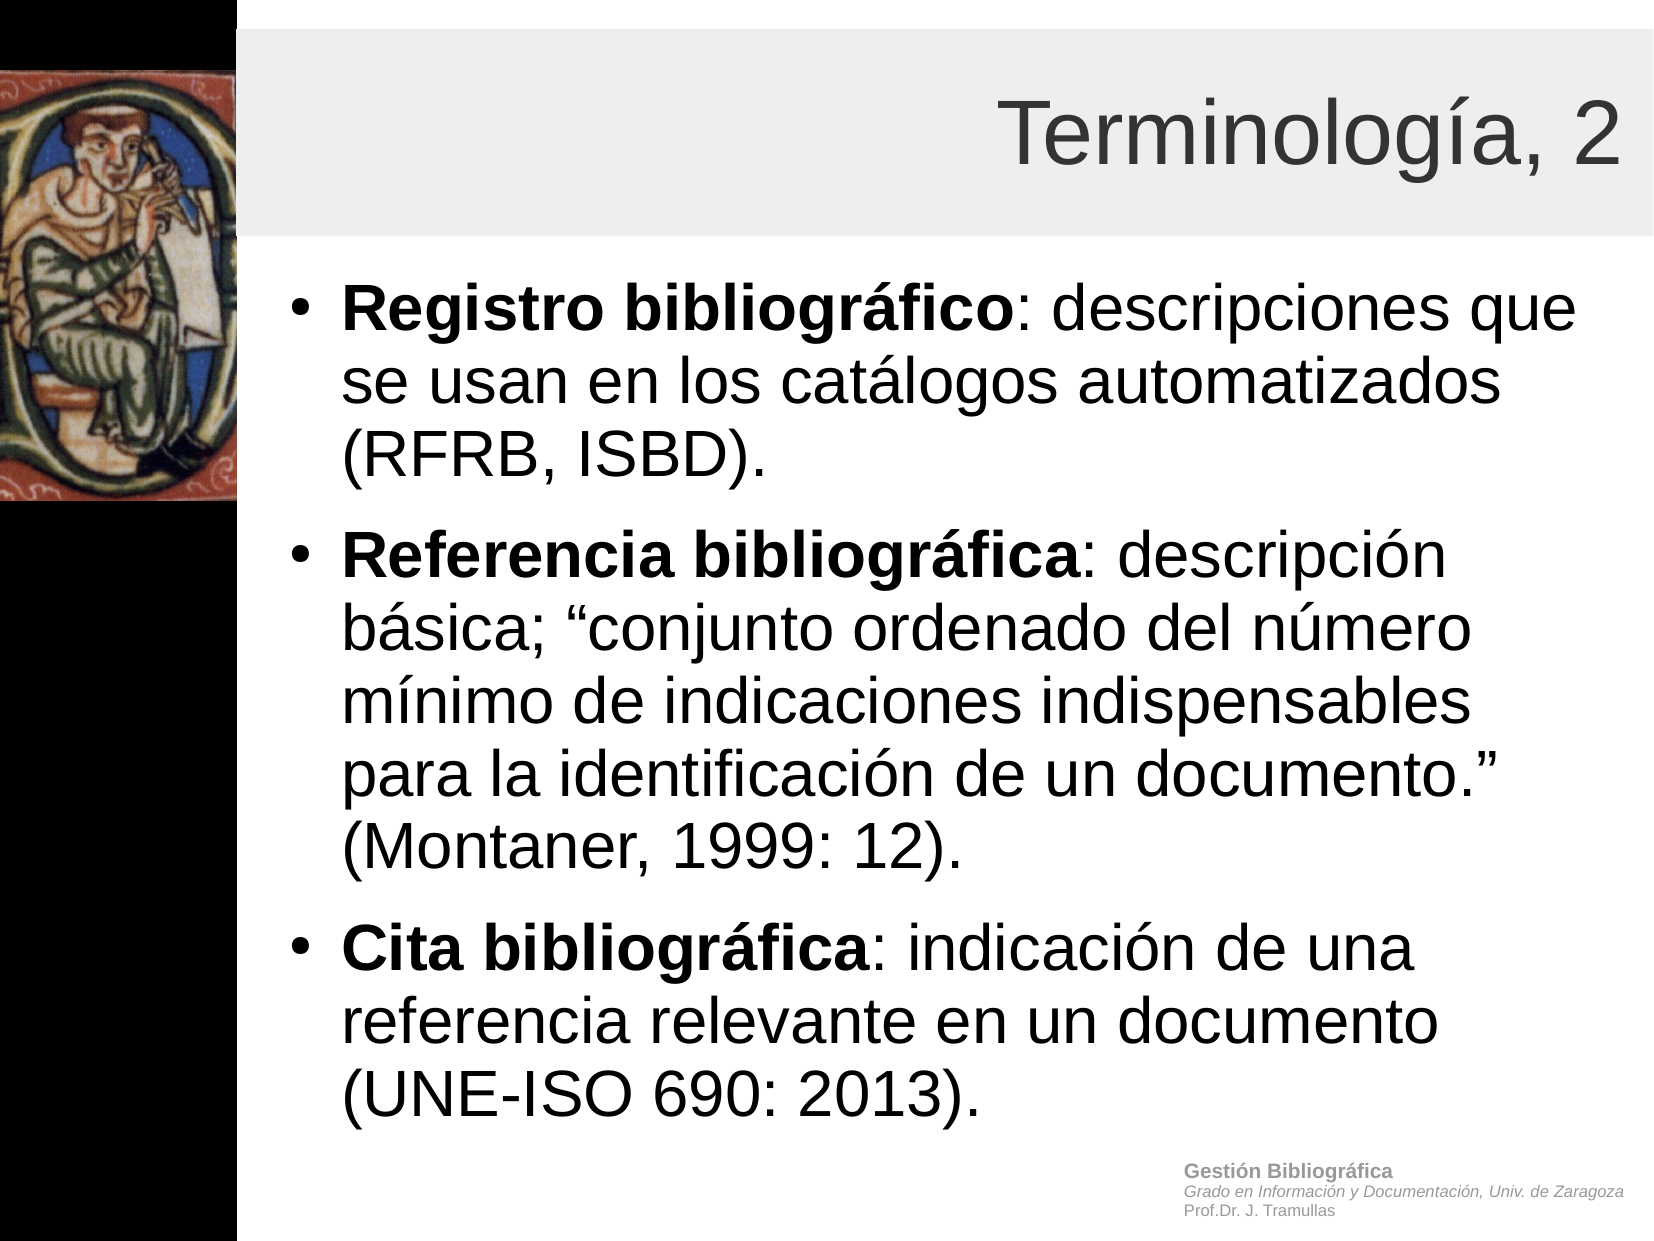

# Terminología, 2
Registro bibliográfico: descripciones que se usan en los catálogos automatizados (RFRB, ISBD).
Referencia bibliográfica: descripción básica; “conjunto ordenado del número mínimo de indicaciones indispensables para la identificación de un documento.” (Montaner, 1999: 12).
Cita bibliográfica: indicación de una referencia relevante en un documento (UNE-ISO 690: 2013).